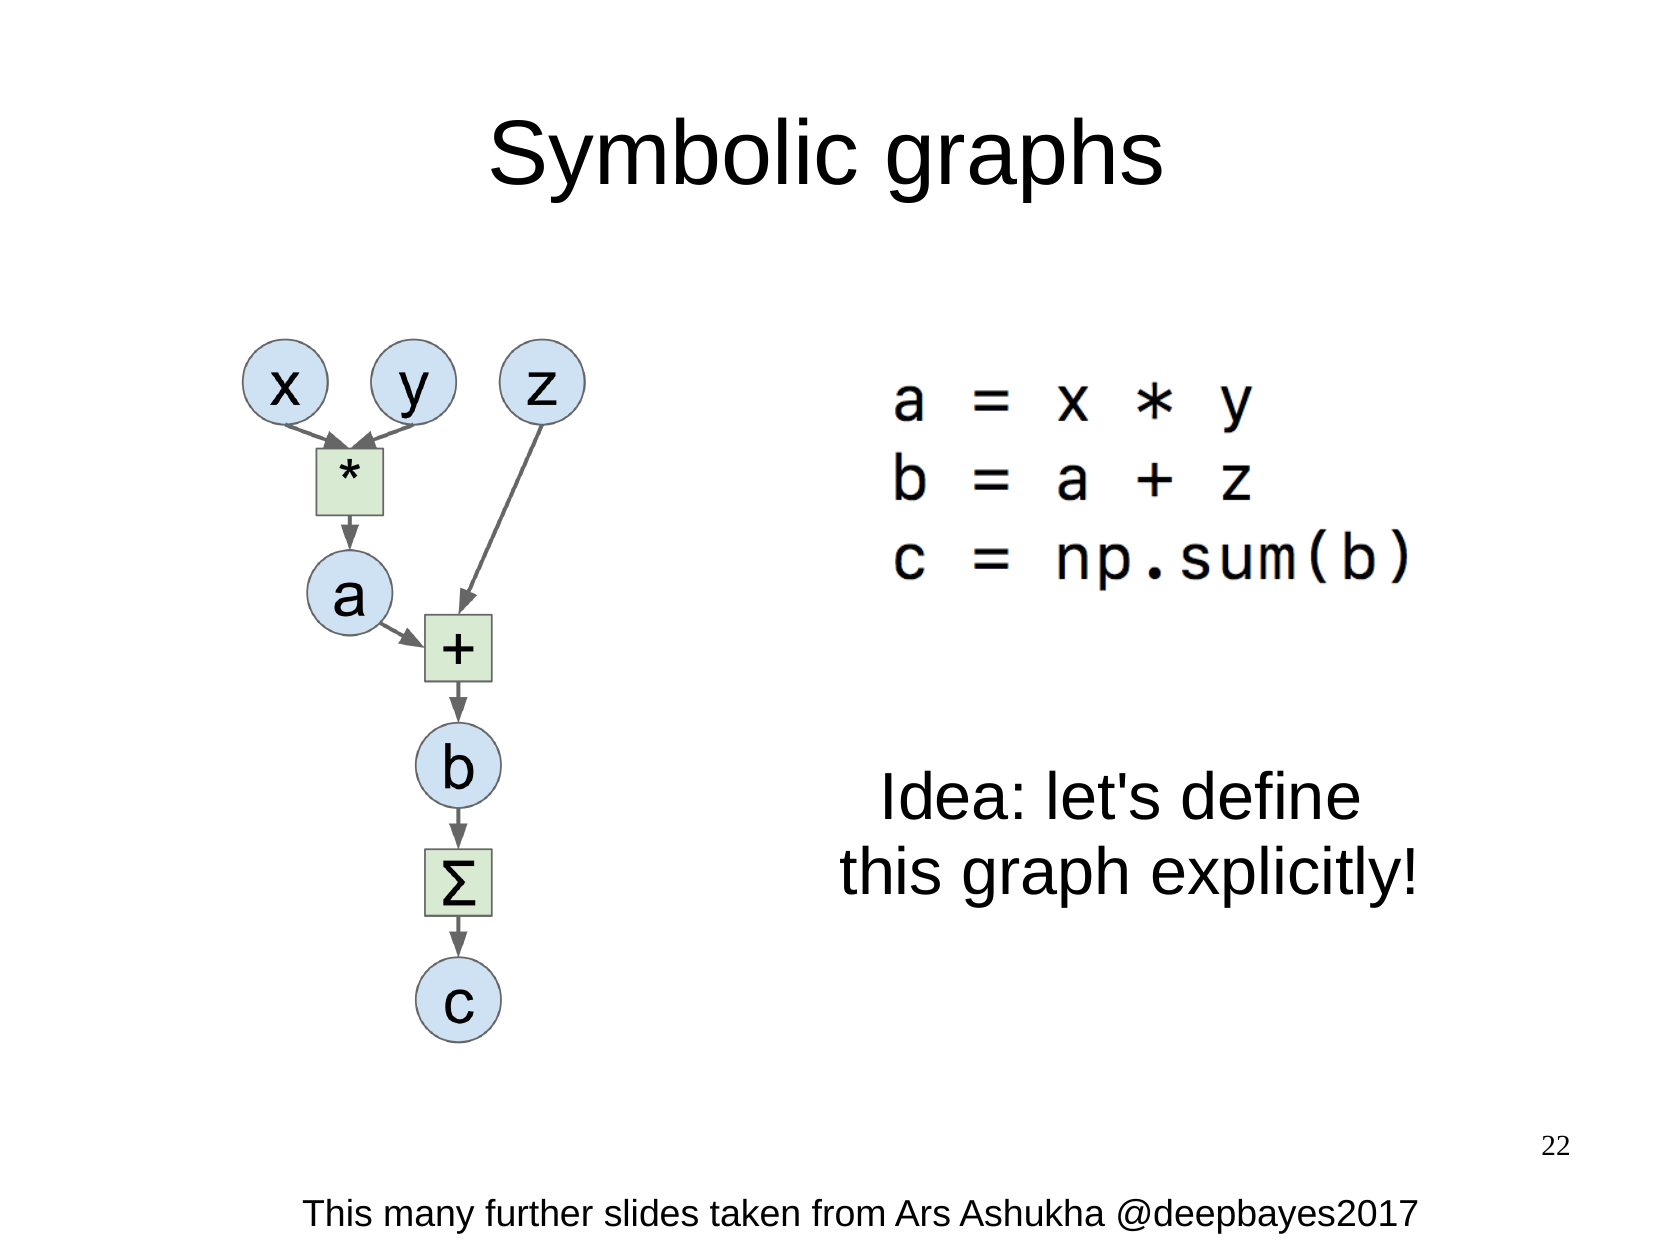

# Symbolic graphs
Idea: let's define
this graph explicitly!
22
This many further slides taken from Ars Ashukha @deepbayes2017